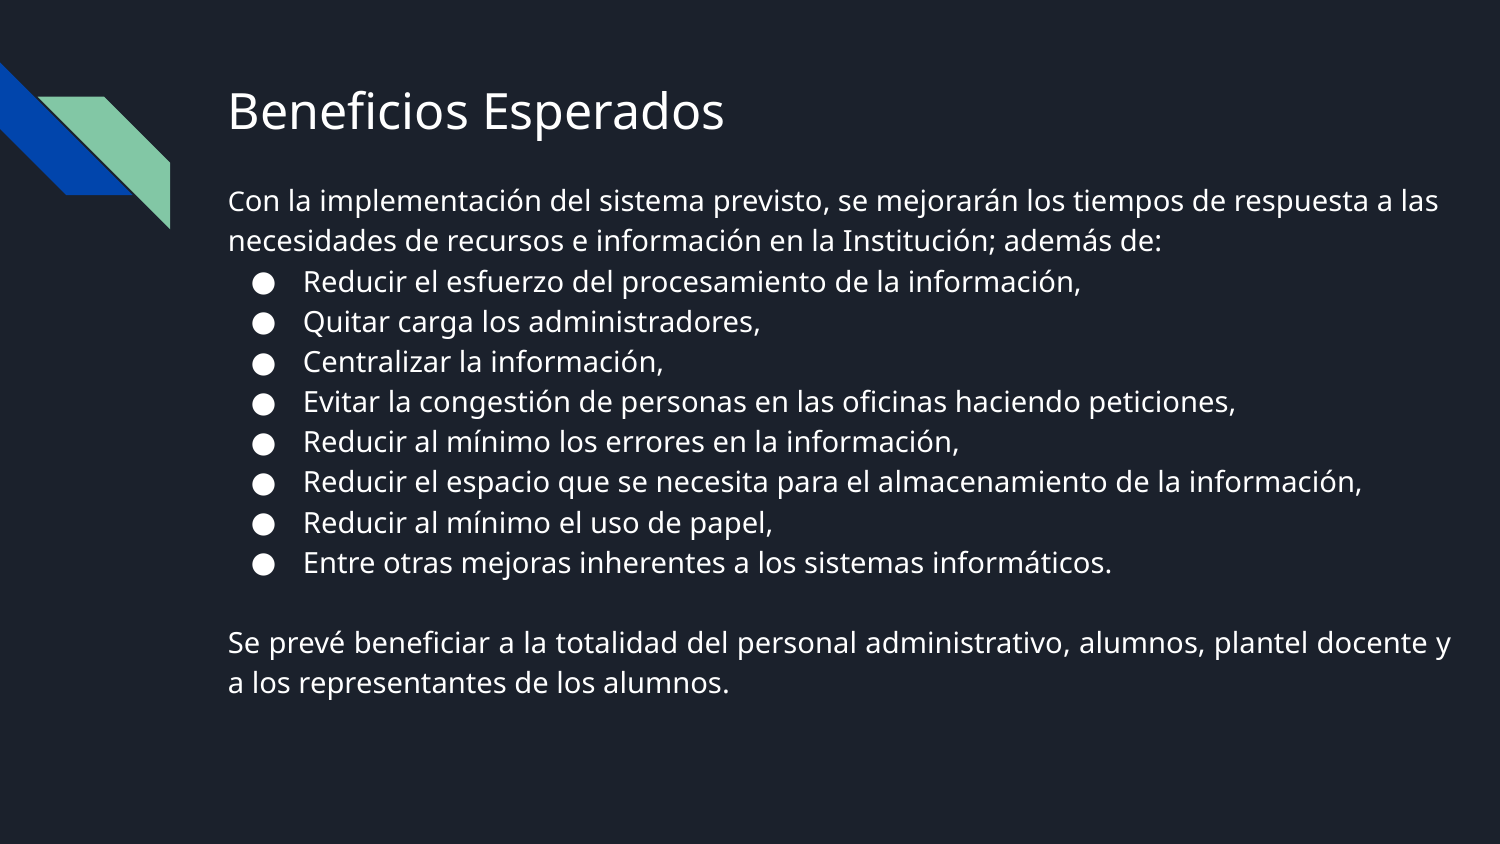

# Beneficios Esperados
Con la implementación del sistema previsto, se mejorarán los tiempos de respuesta a las necesidades de recursos e información en la Institución; además de:
Reducir el esfuerzo del procesamiento de la información,
Quitar carga los administradores,
Centralizar la información,
Evitar la congestión de personas en las oficinas haciendo peticiones,
Reducir al mínimo los errores en la información,
Reducir el espacio que se necesita para el almacenamiento de la información,
Reducir al mínimo el uso de papel,
Entre otras mejoras inherentes a los sistemas informáticos.
Se prevé beneficiar a la totalidad del personal administrativo, alumnos, plantel docente y a los representantes de los alumnos.